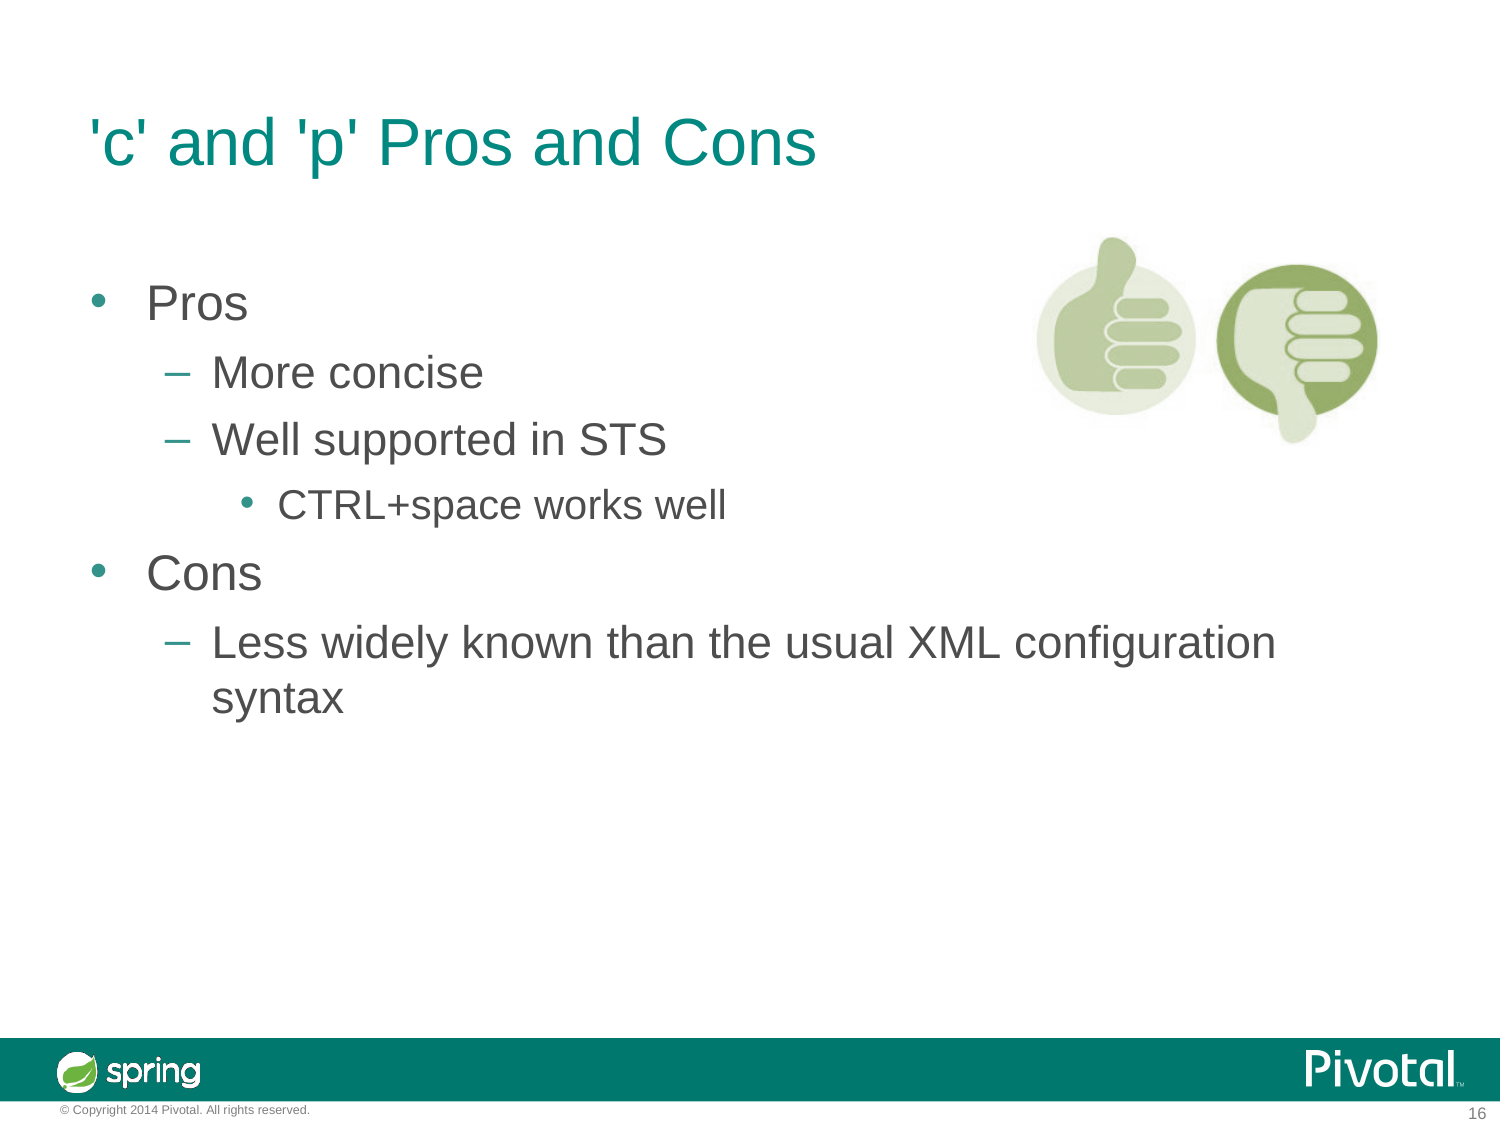

# 'c' and 'p' Pros and Cons
Pros
More concise
Well supported in STS
CTRL+space works well
Cons
Less widely known than the usual XML configuration syntax